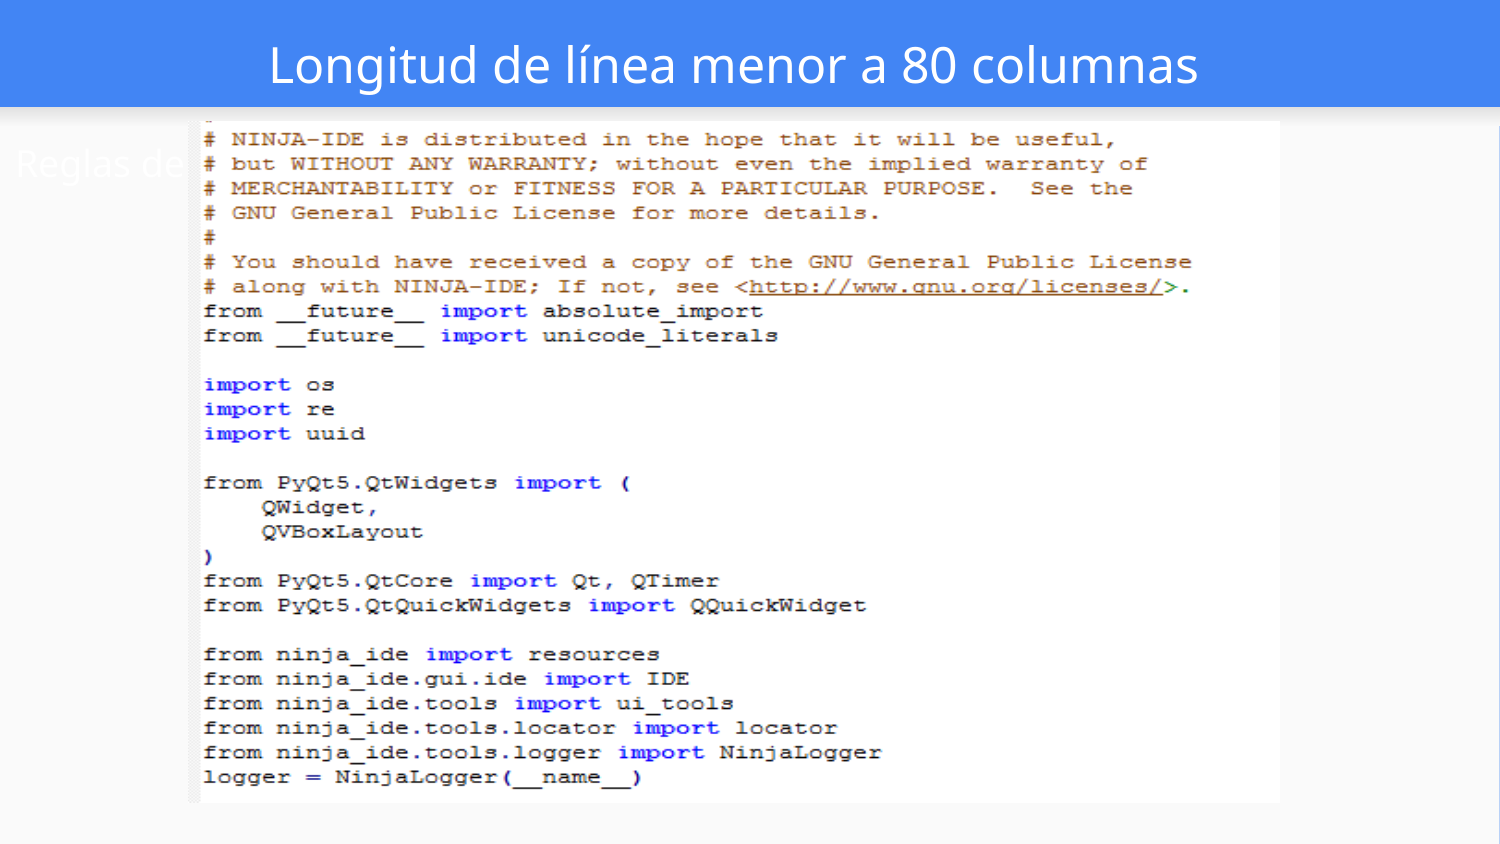

# Longitud de línea menor a 80 columnas
Reglas de programación